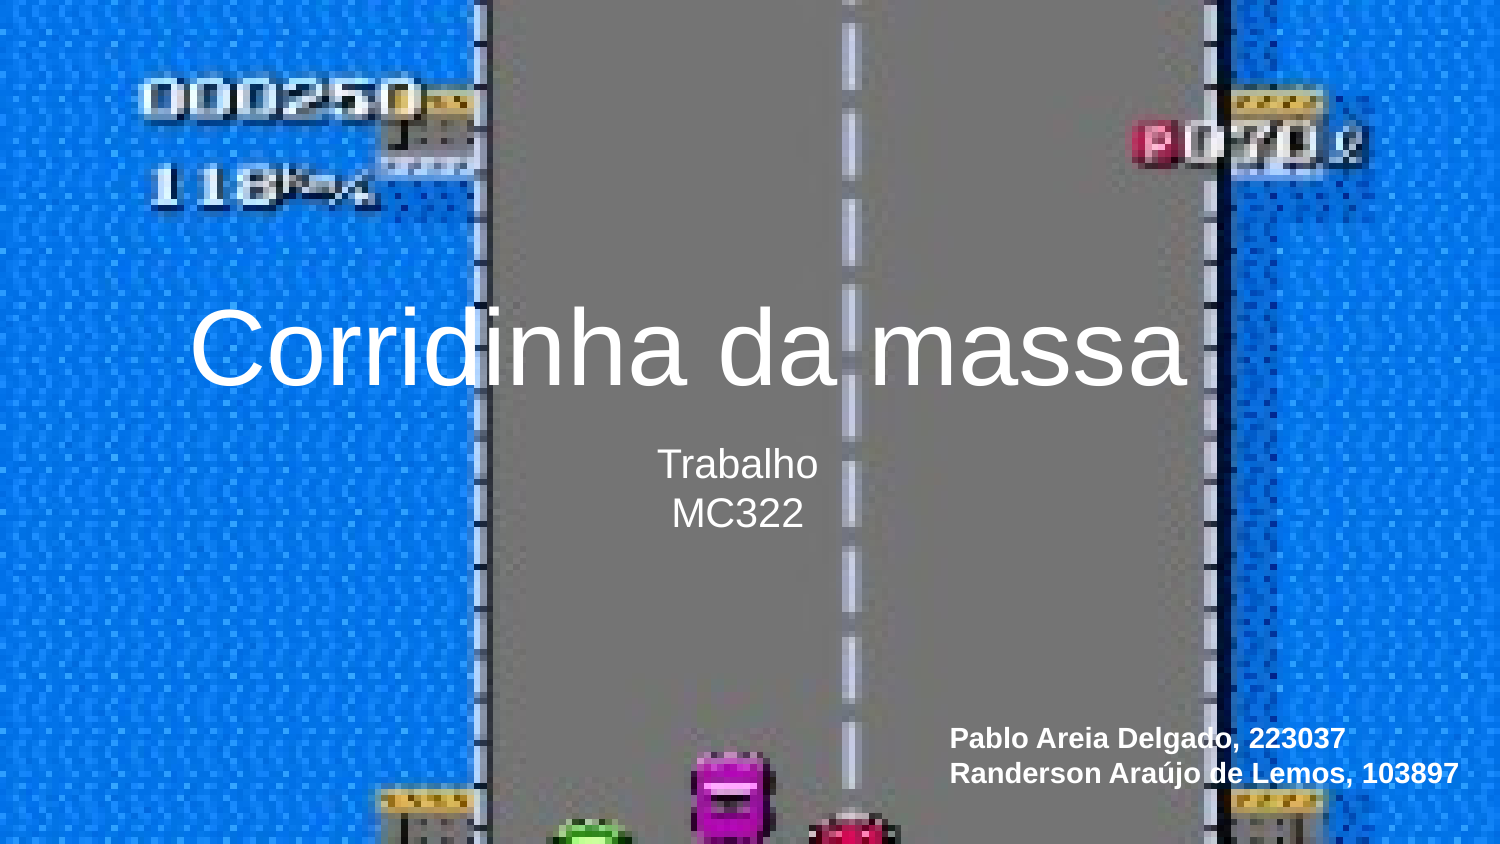

# Corridinha da massa
Trabalho
MC322
Pablo Areia Delgado, 223037
Randerson Araújo de Lemos, 103897